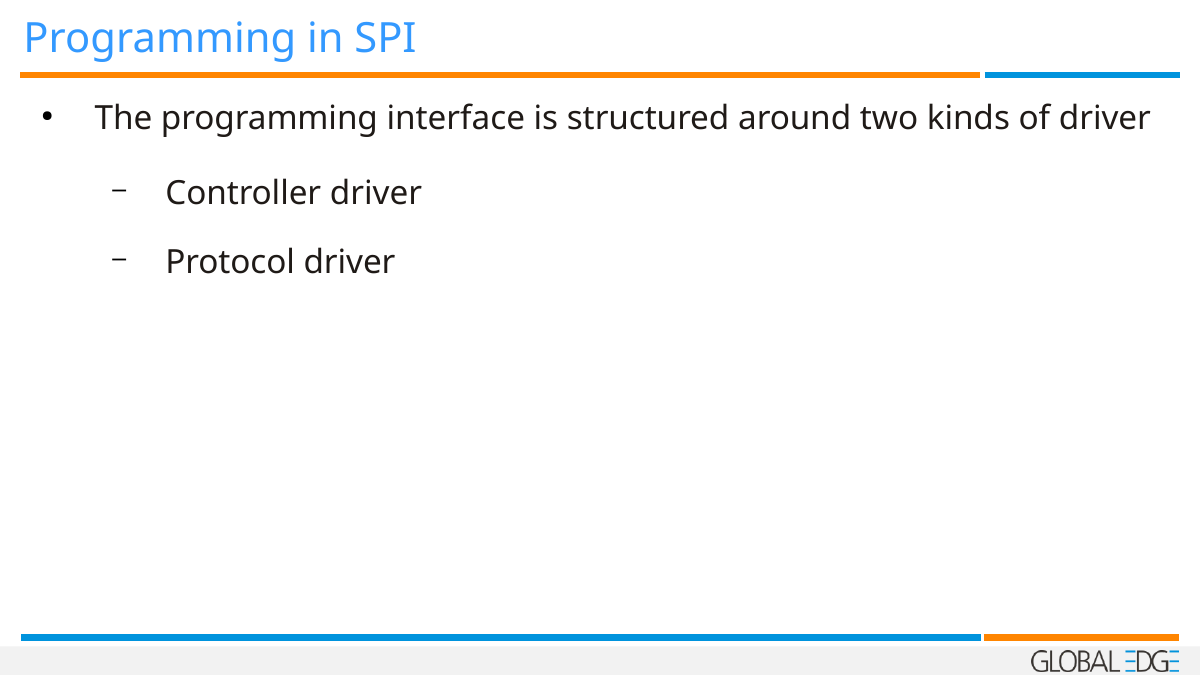

# Programming in SPI
The programming interface is structured around two kinds of driver
Controller driver
Protocol driver